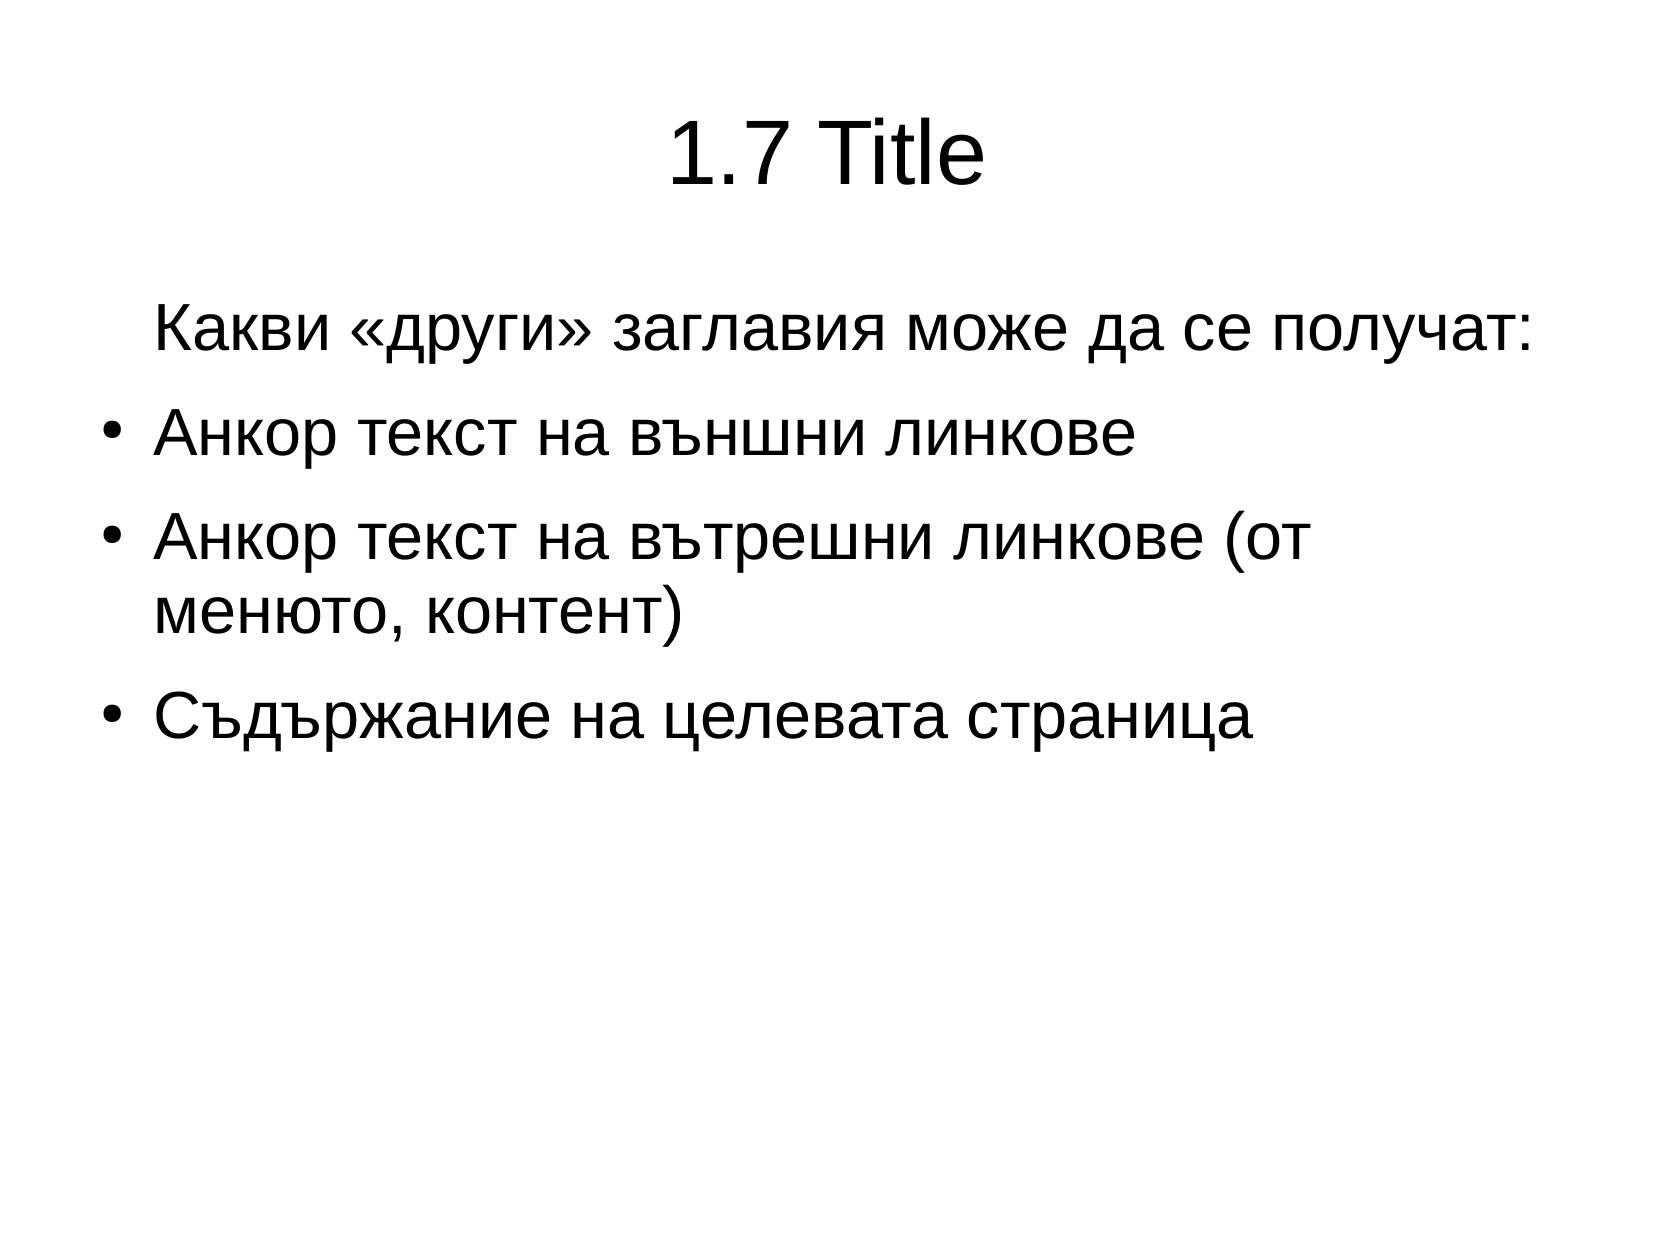

# 1.7 Title
Какви «други» заглавия може да се получат:
Анкор текст на външни линкове
Анкор текст на вътрешни линкове (от менюто, контент)
Съдържание на целевата страница